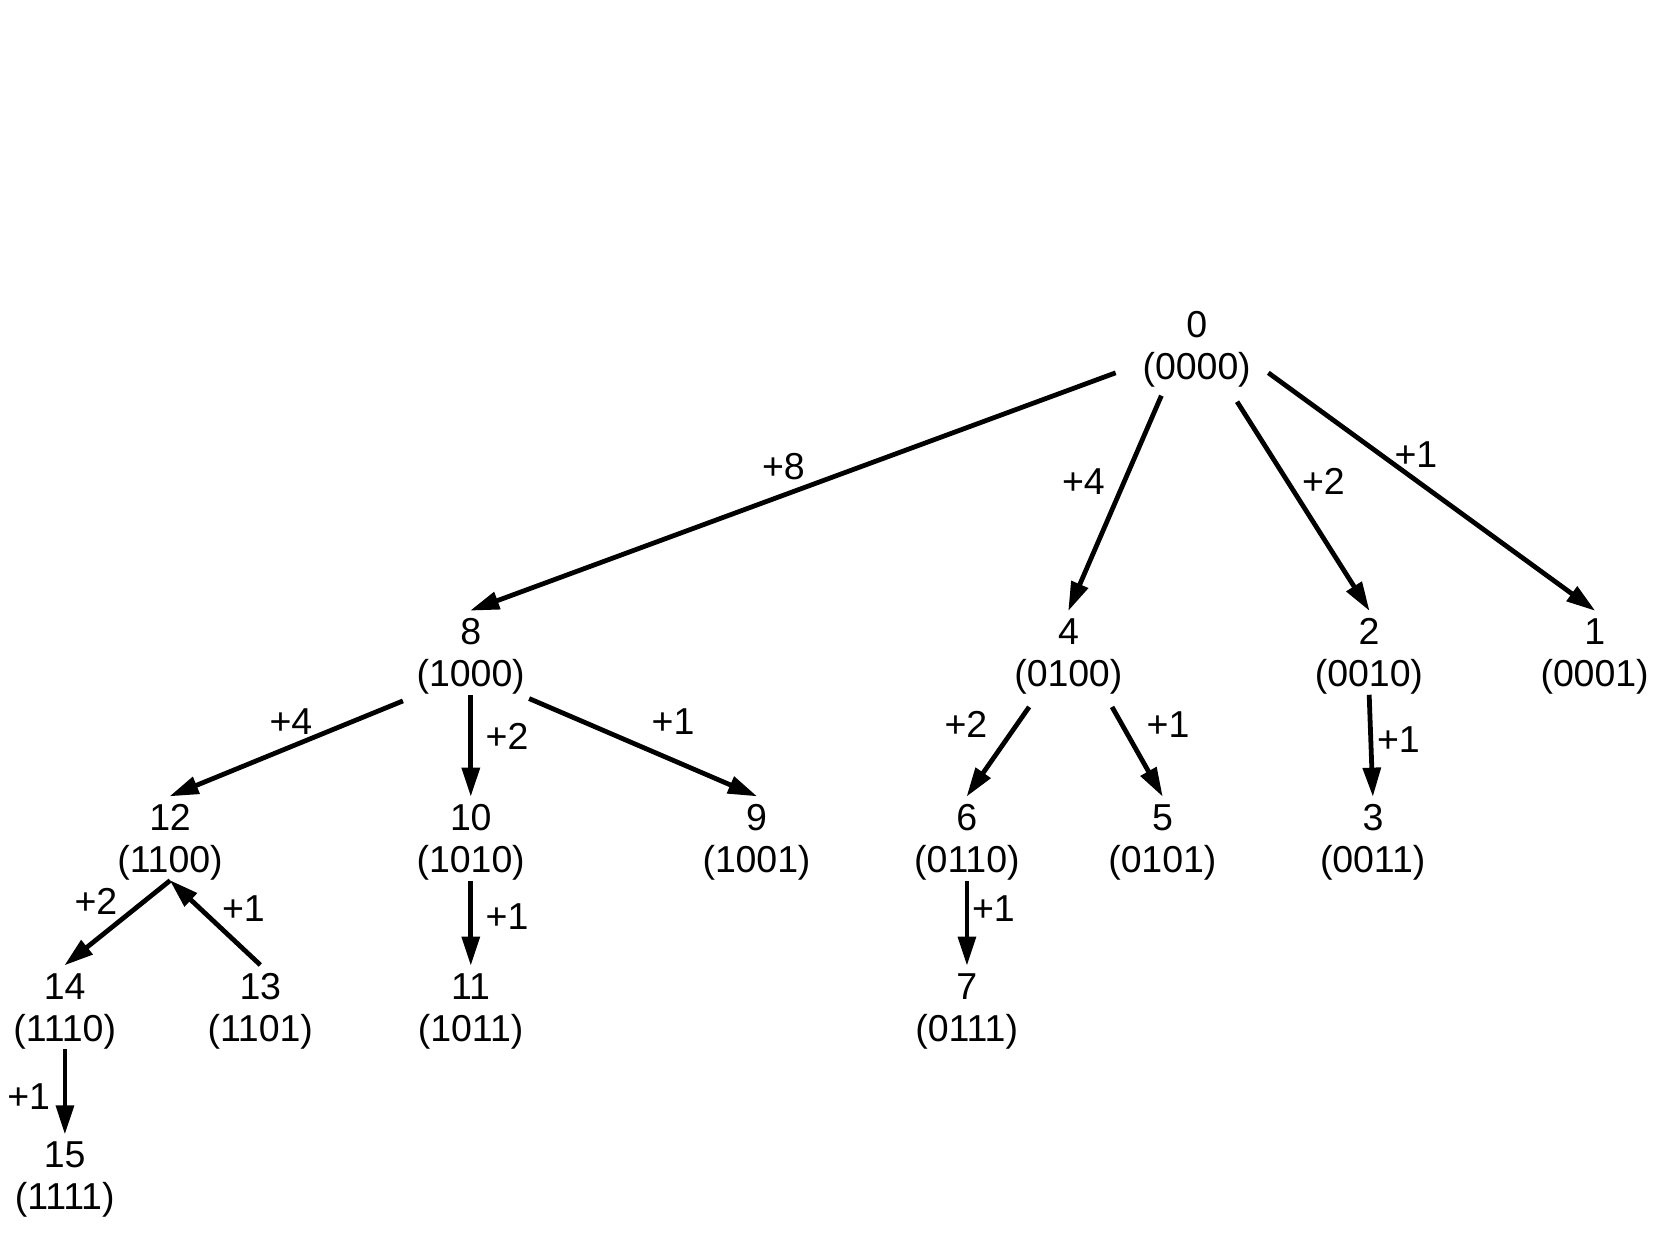

0
(0000)
+1
+8
+4
+2
8
(1000)
4
(0100)
2
(0010)
1
(0001)
+4
+1
+2
+1
+2
+1
12
(1100)
10
(1010)
9
(1001)
6
(0110)
5
(0101)
3
(0011)
+2
+1
+1
+1
14
(1110)
13
(1101)
11
(1011)
7
(0111)
+1
15
(1111)